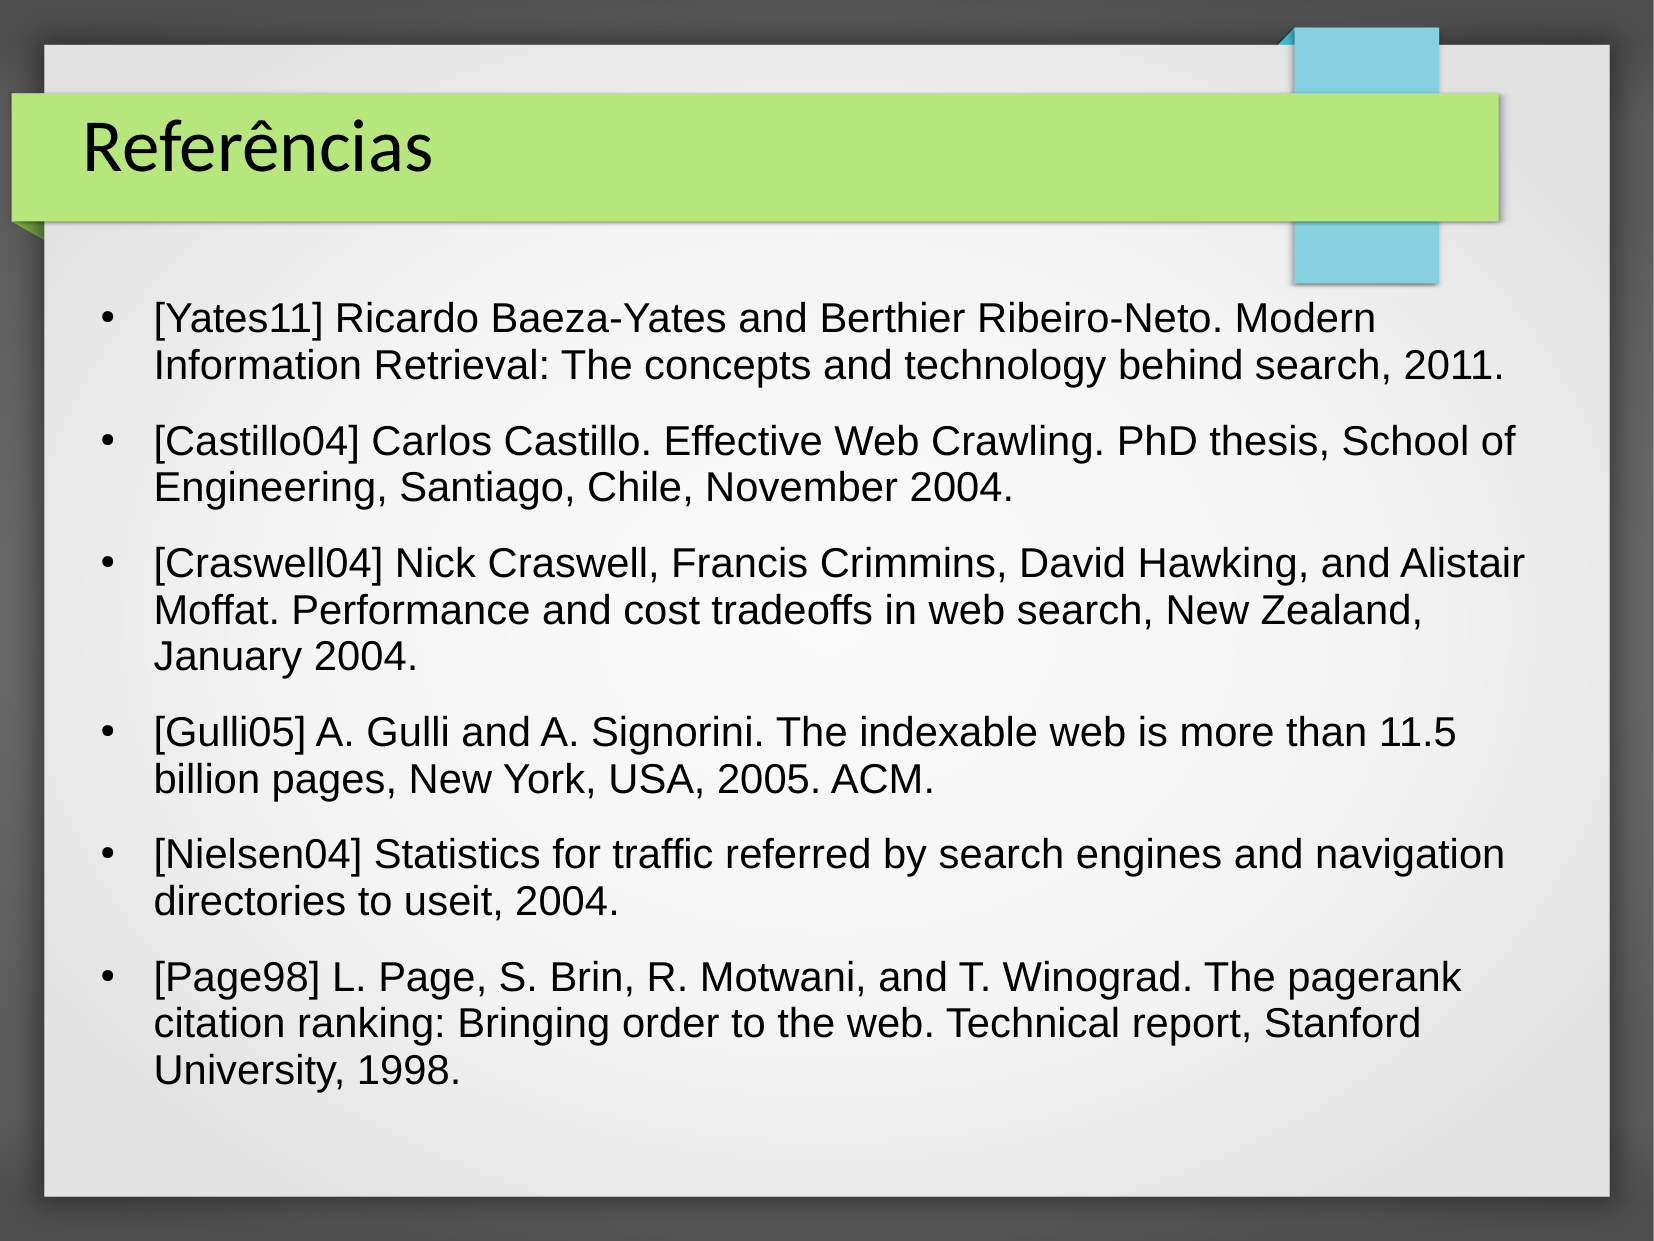

# Referências
[Yates11] Ricardo Baeza-Yates and Berthier Ribeiro-Neto. Modern Information Retrieval: The concepts and technology behind search, 2011.
[Castillo04] Carlos Castillo. Effective Web Crawling. PhD thesis, School of Engineering, Santiago, Chile, November 2004.
[Craswell04] Nick Craswell, Francis Crimmins, David Hawking, and Alistair Moffat. Performance and cost tradeoffs in web search, New Zealand, January 2004.
[Gulli05] A. Gulli and A. Signorini. The indexable web is more than 11.5 billion pages, New York, USA, 2005. ACM.
[Nielsen04] Statistics for traffic referred by search engines and navigation directories to useit, 2004.
[Page98] L. Page, S. Brin, R. Motwani, and T. Winograd. The pagerank citation ranking: Bringing order to the web. Technical report, Stanford University, 1998.